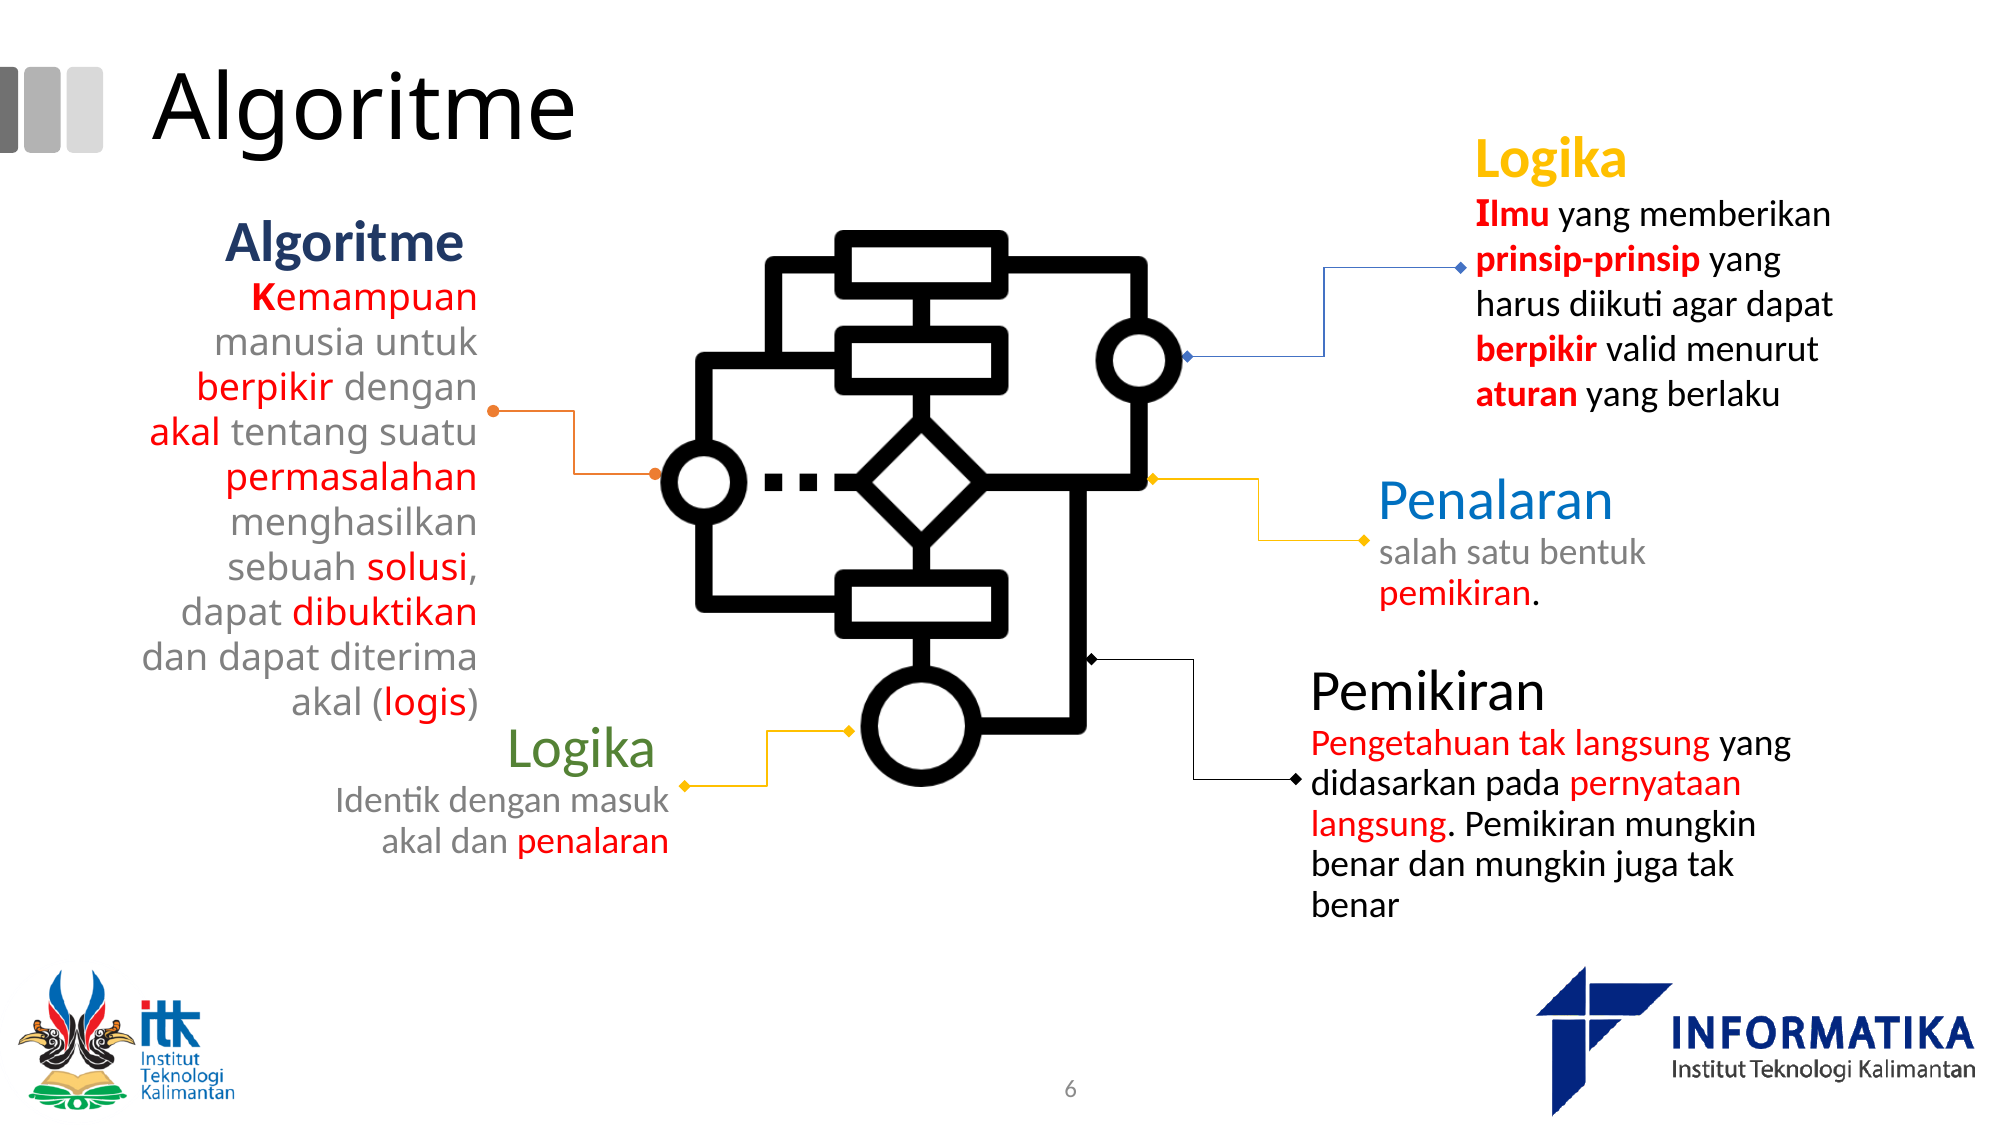

# Algoritme
Logika
Ilmu yang memberikan prinsip-prinsip yang harus diikuti agar dapat berpikir valid menurut aturan yang berlaku
Algoritme
Kemampuan manusia untuk berpikir dengan akal tentang suatu permasalahan menghasilkan sebuah solusi, dapat dibuktikan dan dapat diterima akal (logis)
Penalaran
salah satu bentuk pemikiran.
Pemikiran
Pengetahuan tak langsung yang didasarkan pada pernyataan langsung. Pemikiran mungkin benar dan mungkin juga tak benar
Logika
Identik dengan masuk akal dan penalaran
6